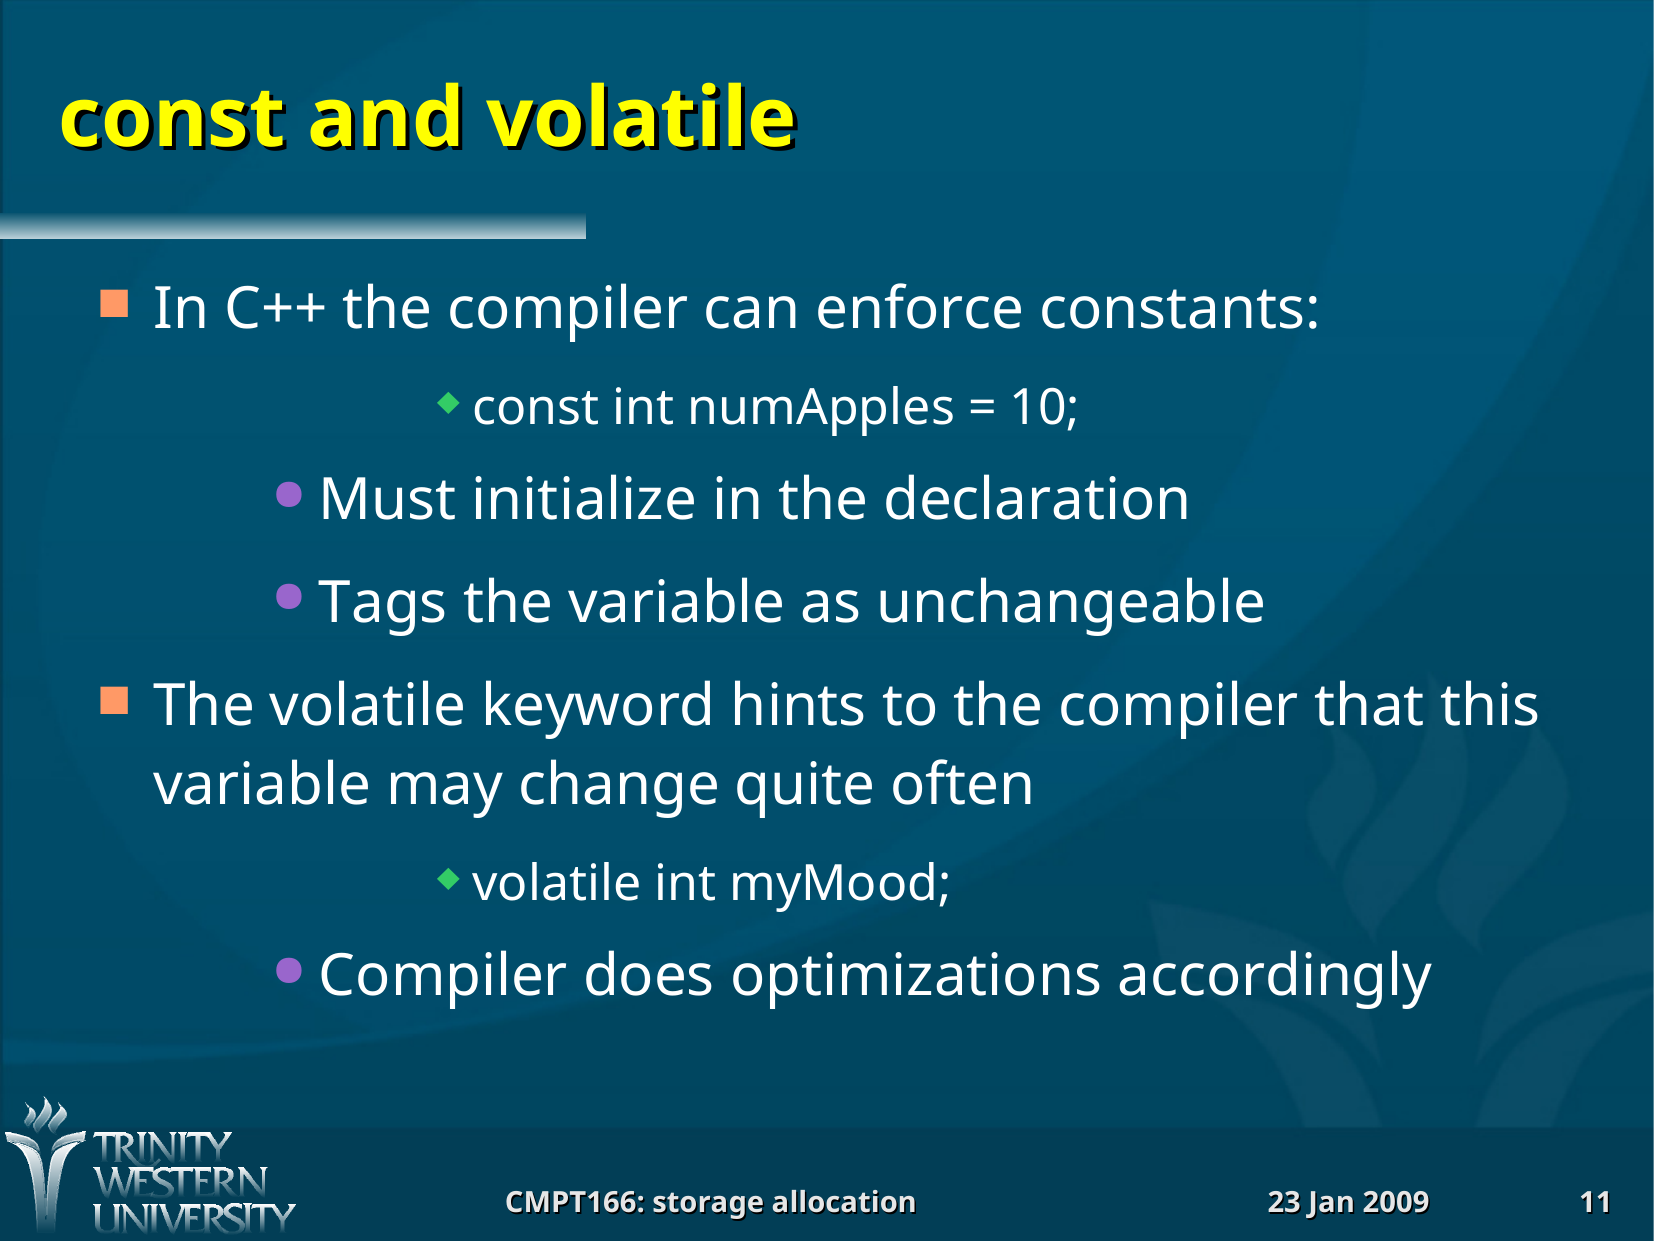

# const and volatile
In C++ the compiler can enforce constants:
const int numApples = 10;
Must initialize in the declaration
Tags the variable as unchangeable
The volatile keyword hints to the compiler that this variable may change quite often
volatile int myMood;
Compiler does optimizations accordingly
CMPT166: storage allocation
23 Jan 2009
11